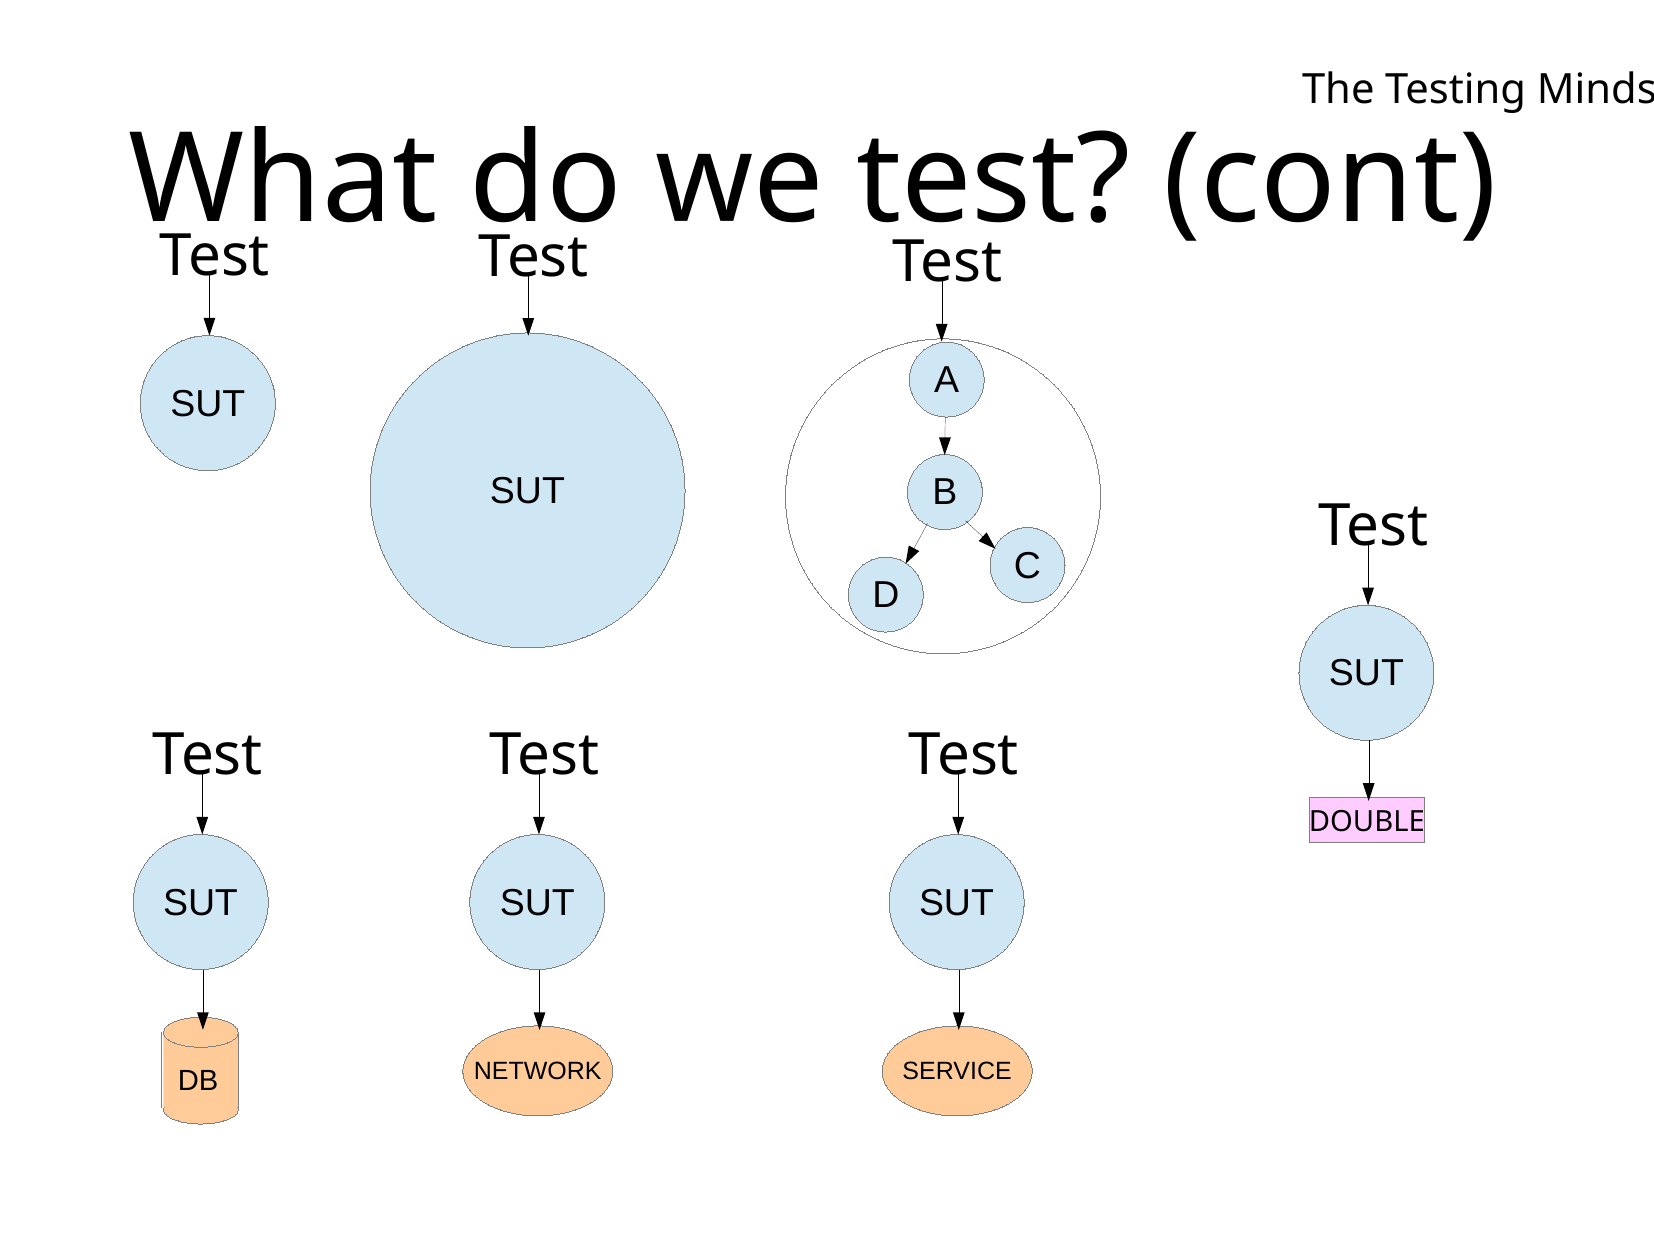

The Testing Mindset
What do we test? (cont)
Test
SUT
Test
SUT
Test
A
B
C
D
Test
SUT
DOUBLE
Test
SUT
DB
Test
SUT
NETWORK
Test
SUT
SERVICE